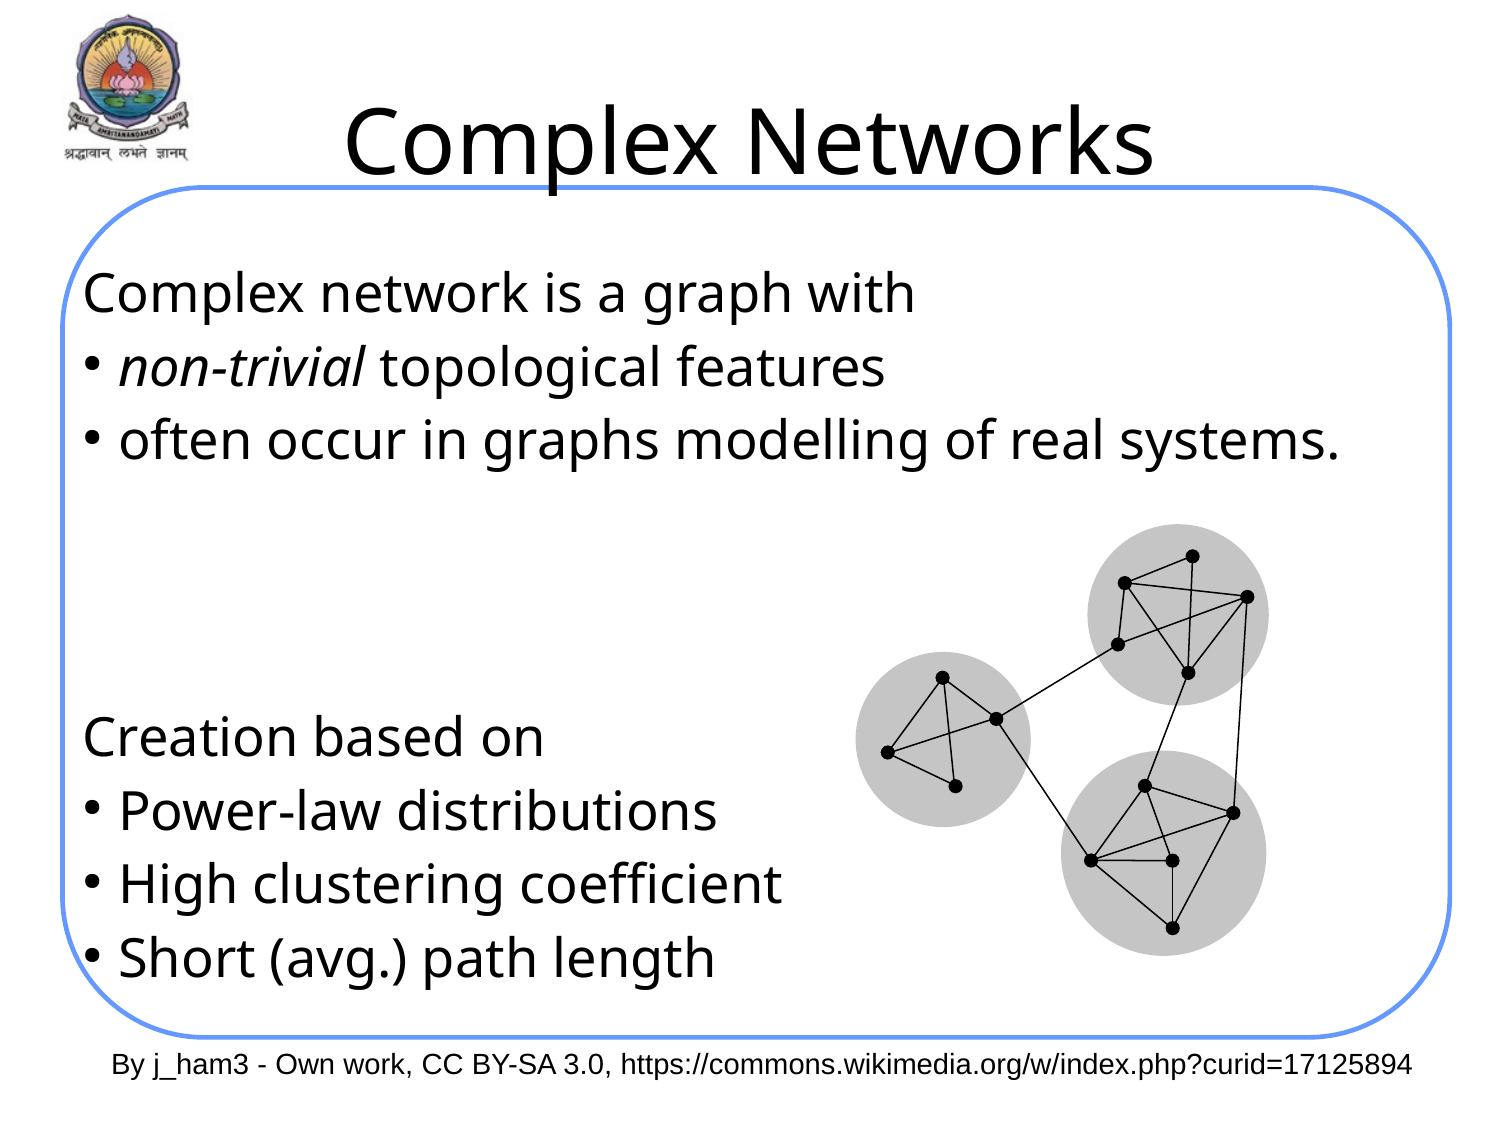

# Complex Networks
Complex network is a graph with
non-trivial topological features
often occur in graphs modelling of real systems.
Creation based on
Power-law distributions
High clustering coefficient
Short (avg.) path length
By j_ham3 - Own work, CC BY-SA 3.0, https://commons.wikimedia.org/w/index.php?curid=17125894